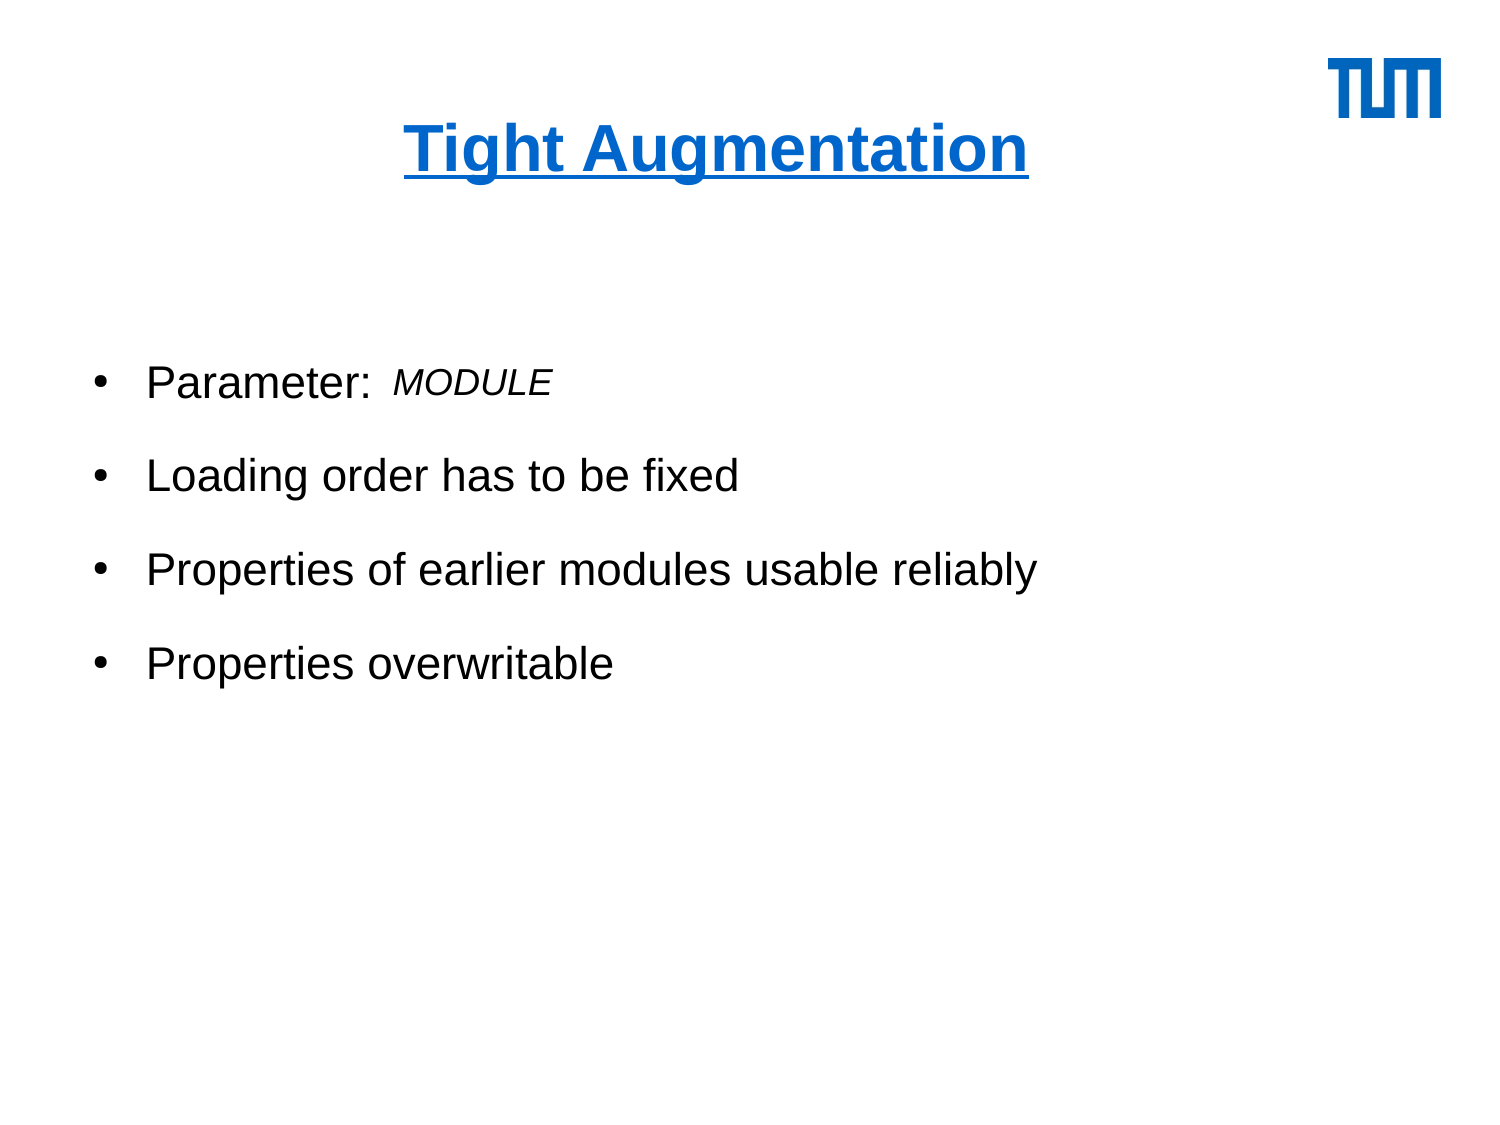

# Tight Augmentation
Parameter:
Loading order has to be fixed
Properties of earlier modules usable reliably
Properties overwritable
MODULE